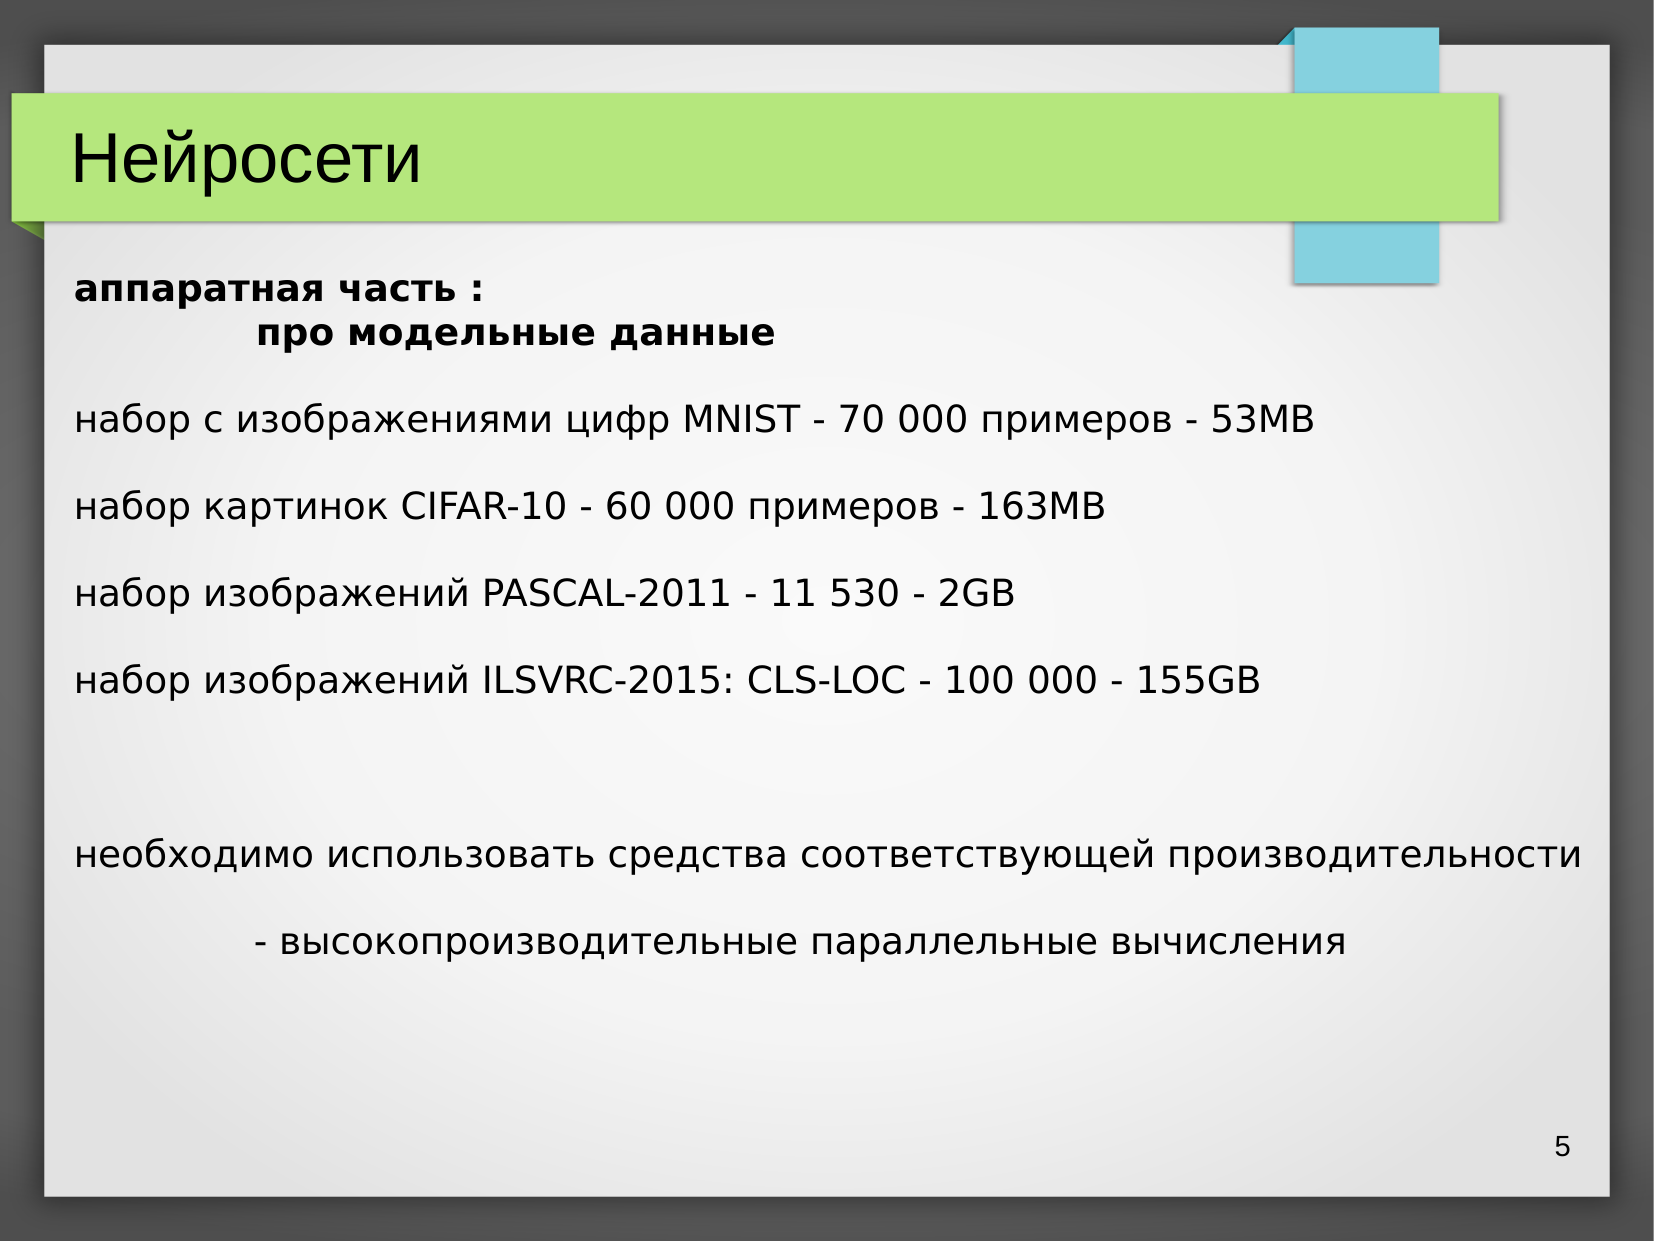

# Нейросети
аппаратная часть :
 про модельные данные
набор с изображениями цифр MNIST - 70 000 примеров - 53MB
набор картинок CIFAR-10 - 60 000 примеров - 163MB
набор изображений PASCAL-2011 - 11 530 - 2GB
набор изображений ILSVRC-2015: CLS-LOC - 100 000 - 155GB
необходимо использовать средства соответствующей производительности
 - высокопроизводительные параллельные вычисления
5